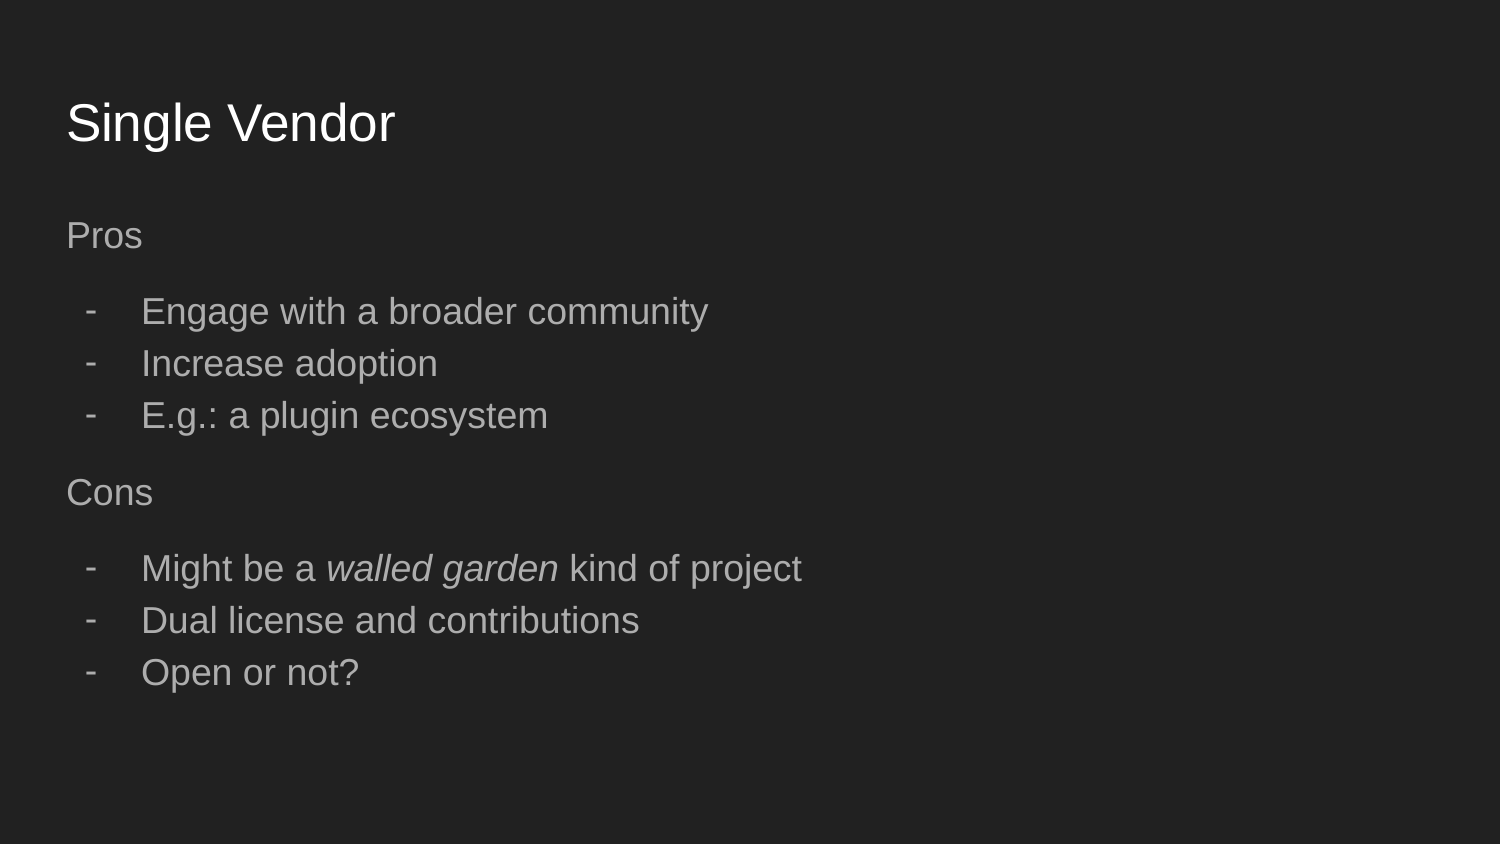

# Single Vendor
Pros
Engage with a broader community
Increase adoption
E.g.: a plugin ecosystem
Cons
Might be a walled garden kind of project
Dual license and contributions
Open or not?